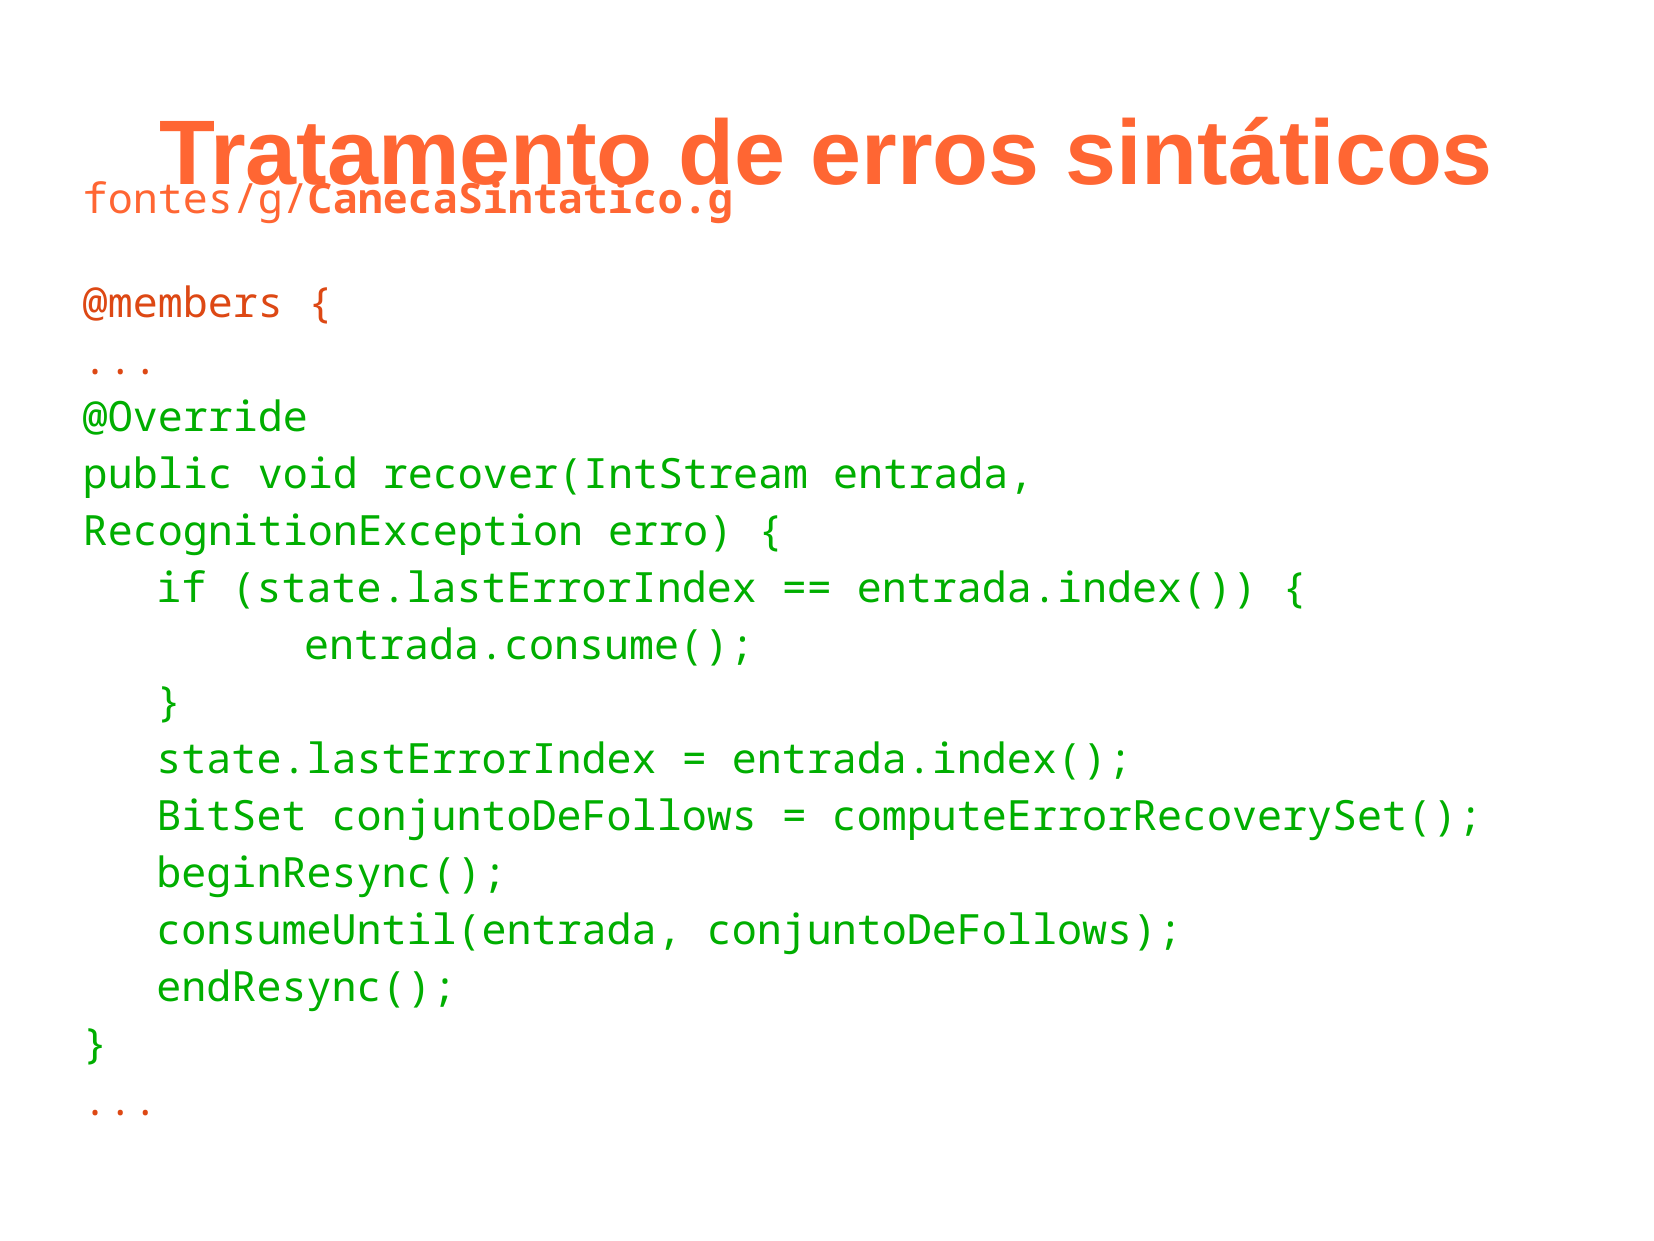

# Tratamento de erros sintáticos
fontes/g/CanecaSintatico.g
@members {
...
@Override
public void recover(IntStream entrada, RecognitionException erro) {
	if (state.lastErrorIndex == entrada.index()) {
			entrada.consume();
	}
	state.lastErrorIndex = entrada.index();
	BitSet conjuntoDeFollows = computeErrorRecoverySet();
	beginResync();
	consumeUntil(entrada, conjuntoDeFollows);
	endResync();
}
...